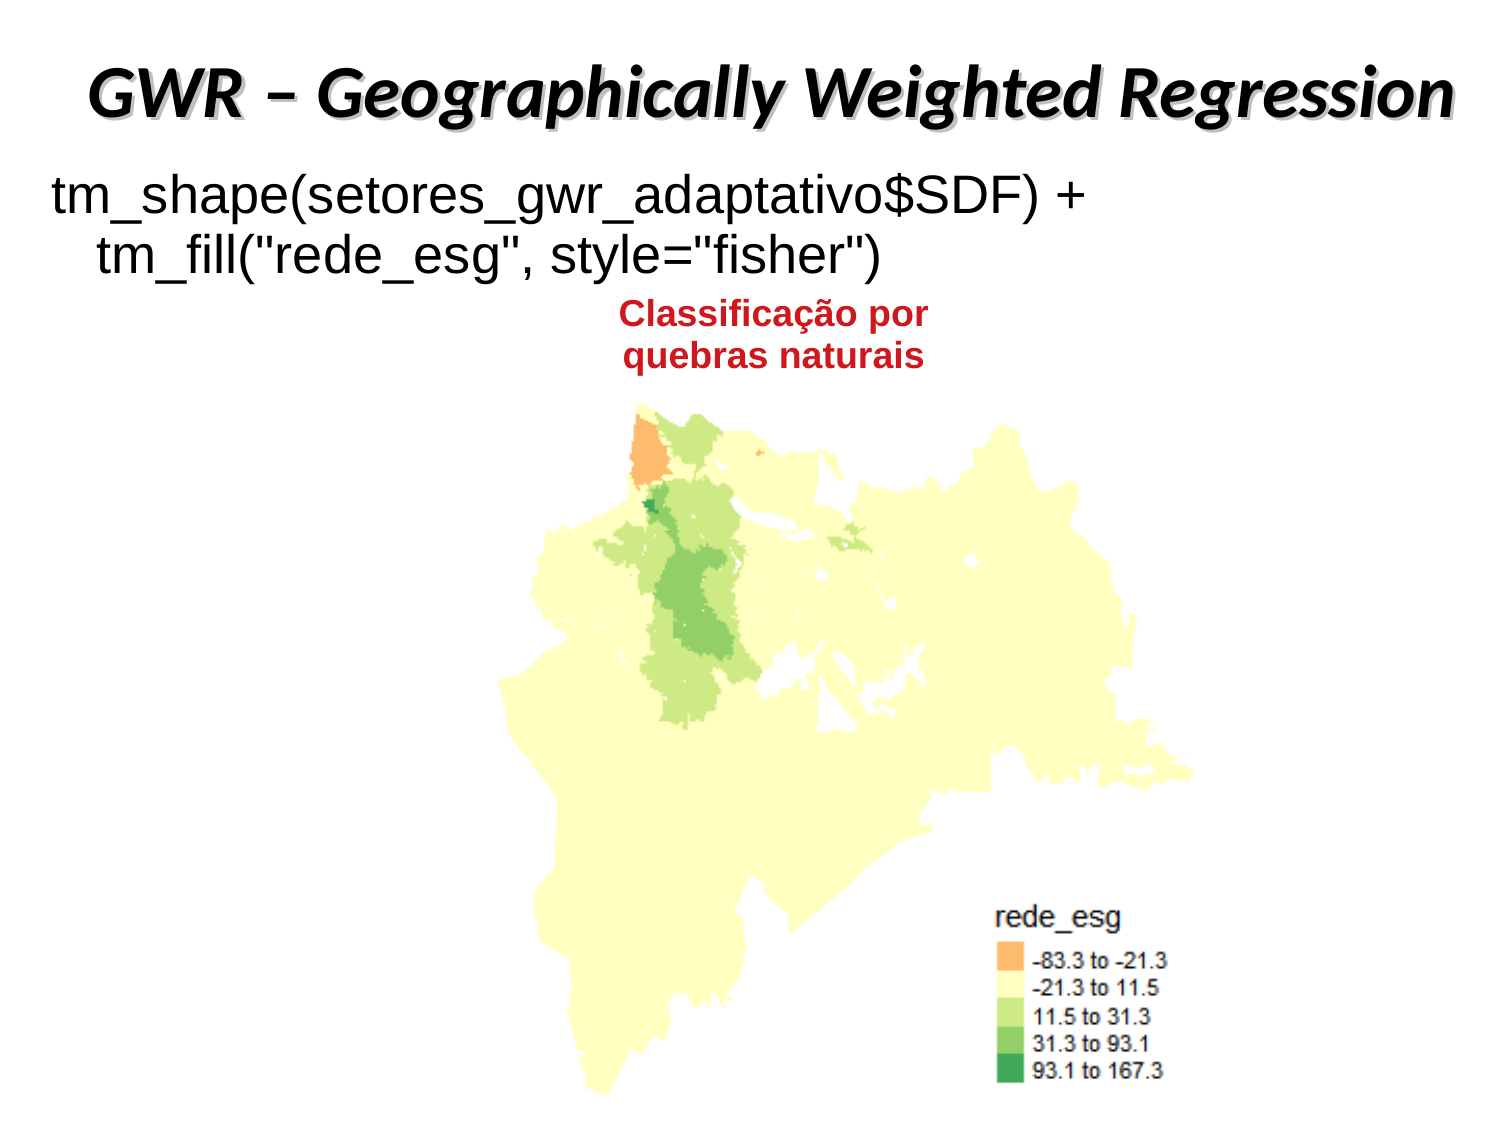

GWR – Geographically Weighted Regression
tm_shape(setores_gwr_adaptativo$SDF) +
 tm_fill("rede_esg", style="fisher")
Classificação por quebras naturais